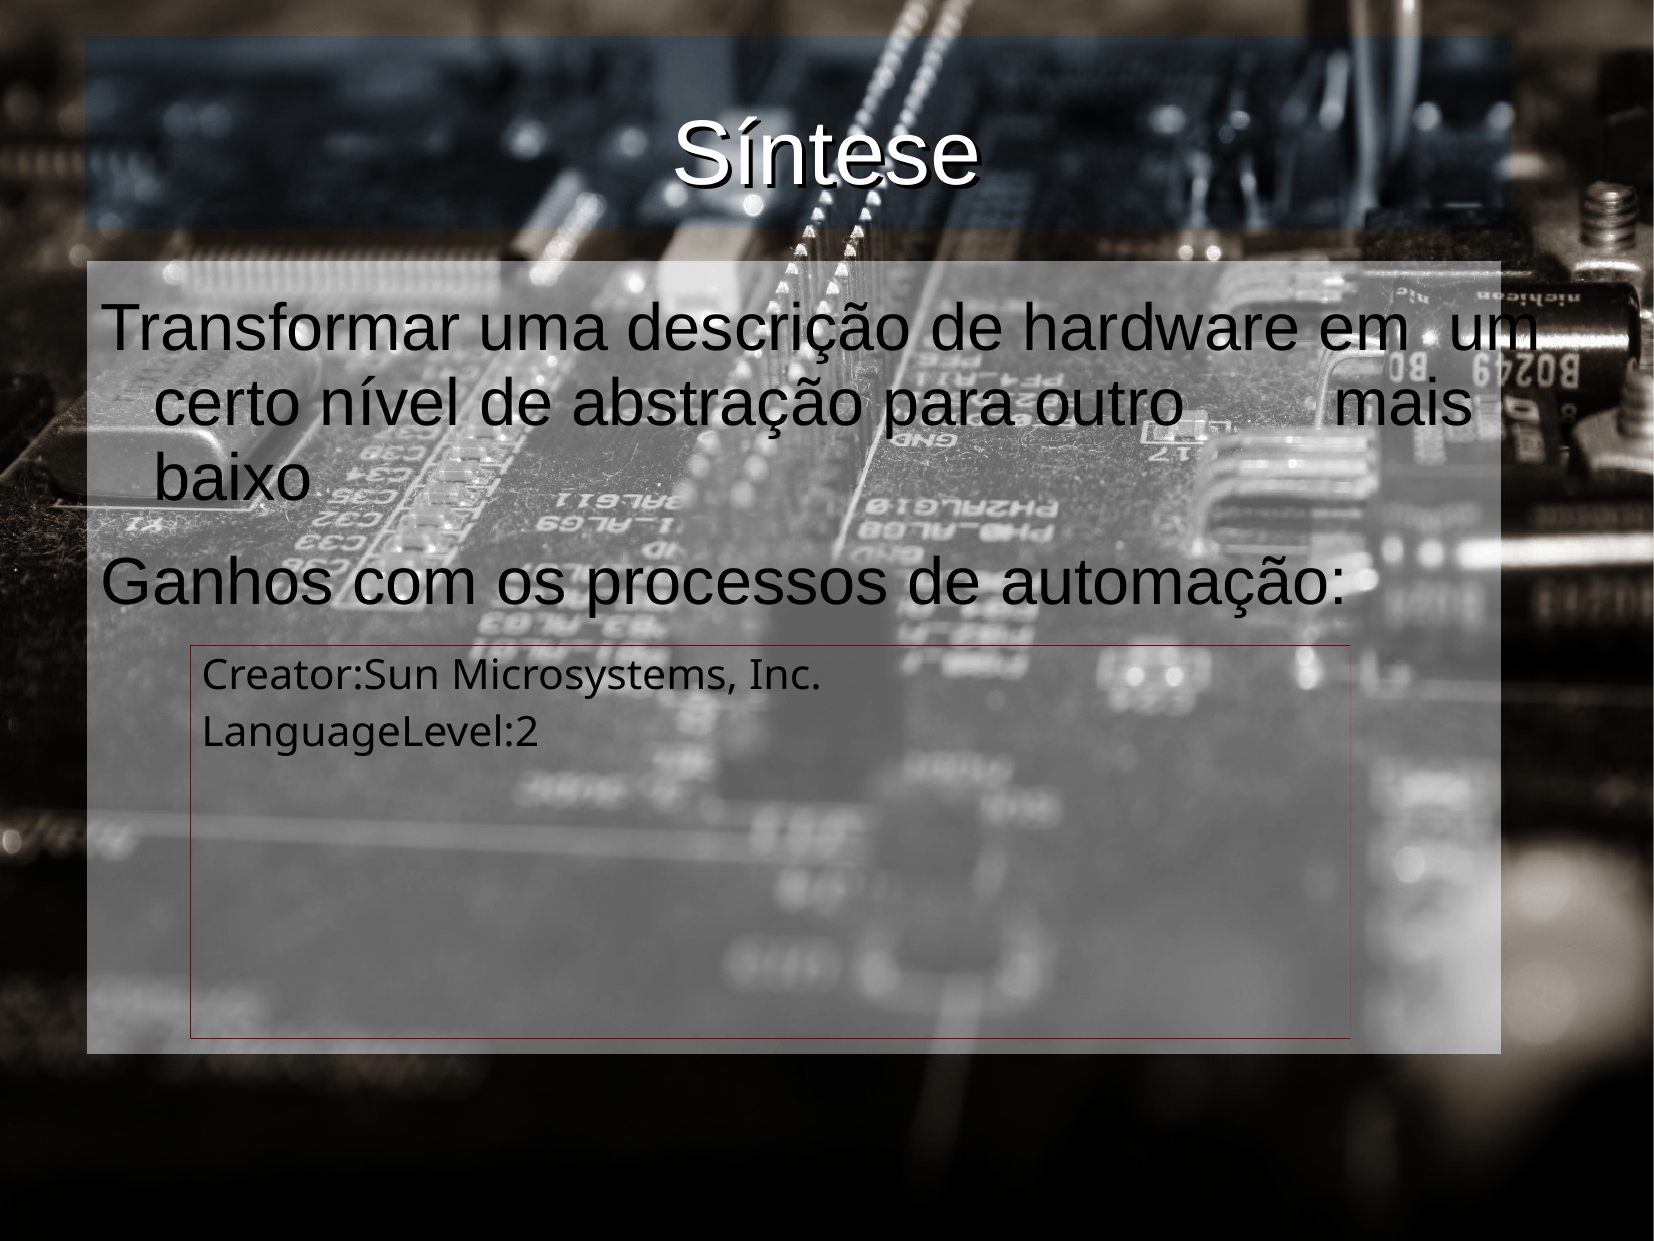

# Síntese
Transformar uma descrição de hardware em um certo nível de abstração para outro mais baixo
Ganhos com os processos de automação: